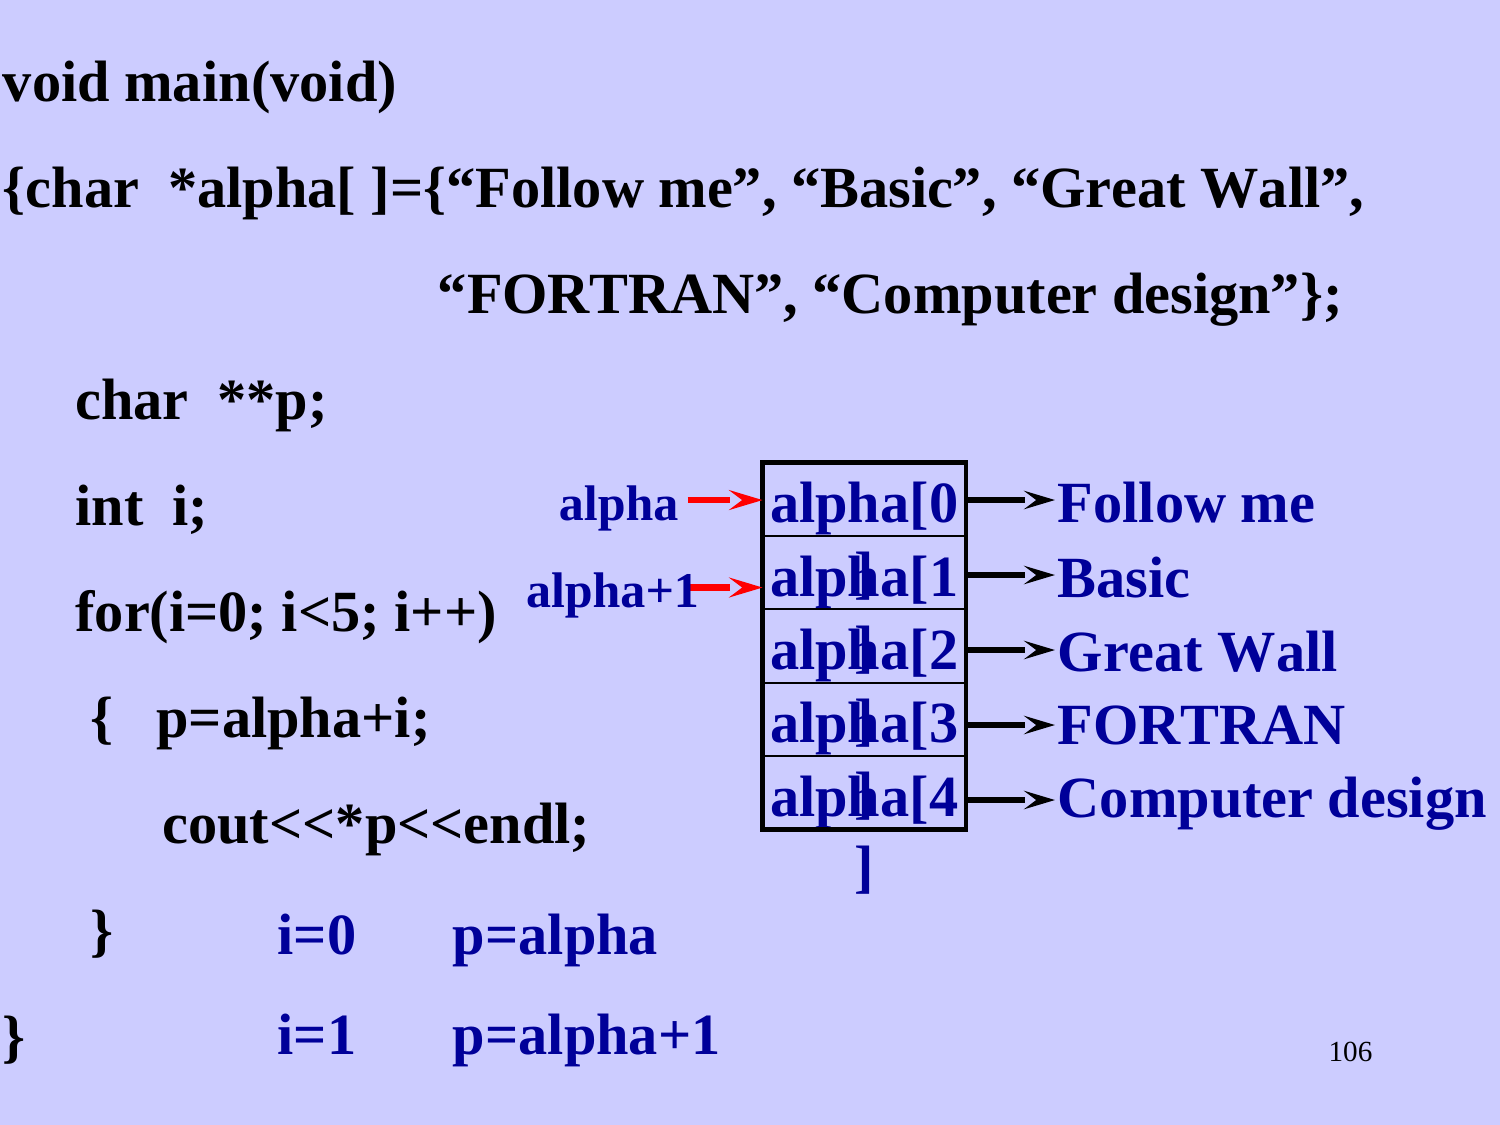

void main(void)
{char *alpha[ ]={“Follow me”, “Basic”, “Great Wall”,
 “FORTRAN”, “Computer design”};
 char **p;
 int i;
 for(i=0; i<5; i++)
 { p=alpha+i;
 cout<<*p<<endl;
 }
}
alpha
alpha[0]
Follow me
alpha[1]
Basic
alpha[2]
Great Wall
alpha[3]
FORTRAN
alpha[4]
Computer design
alpha+1
i=0
p=alpha
i=1
p=alpha+1